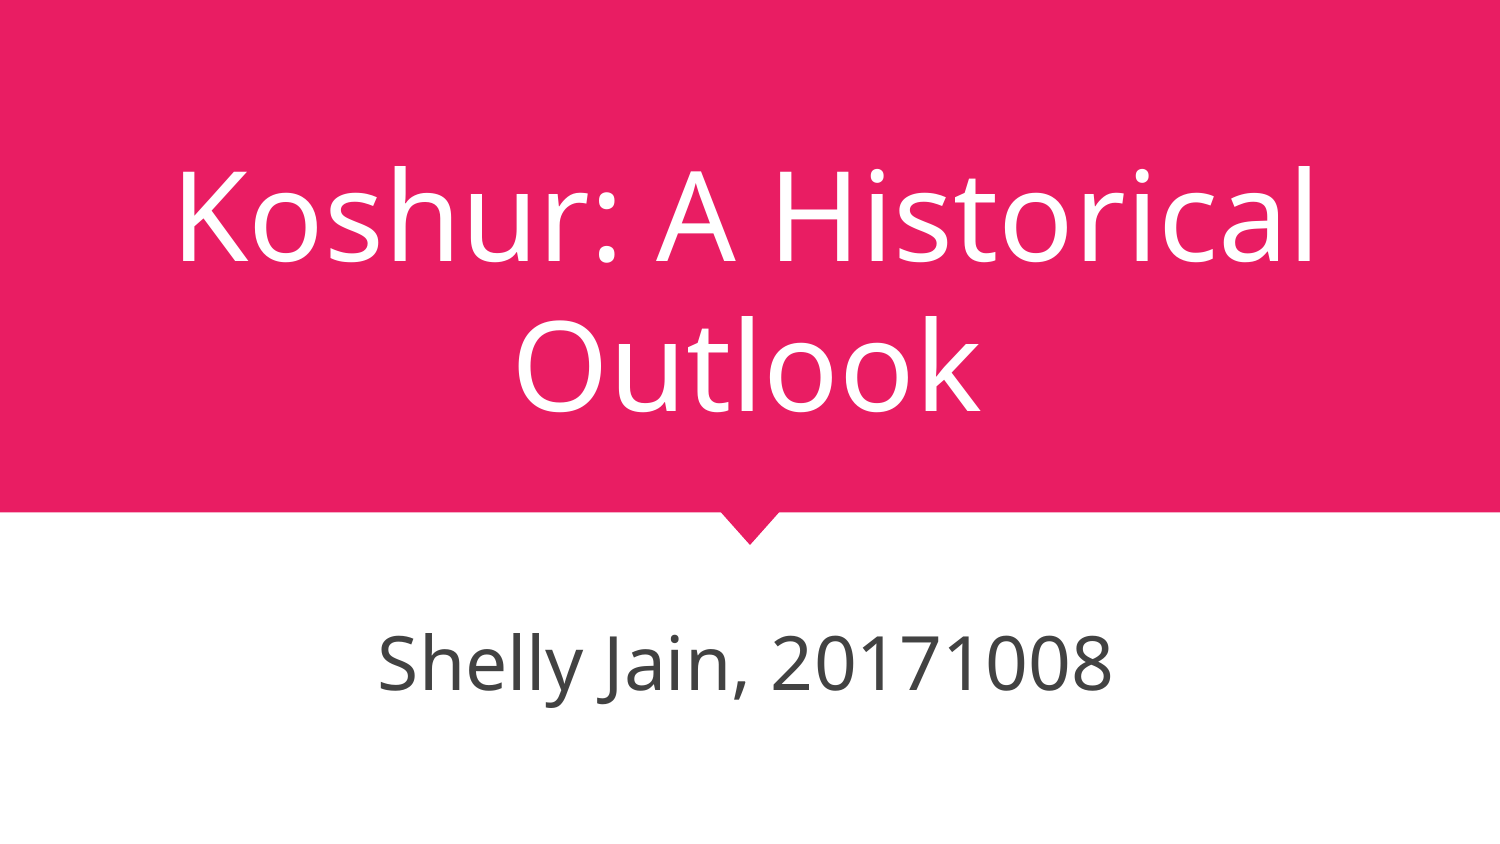

# Koshur: A Historical Outlook
Shelly Jain, 20171008